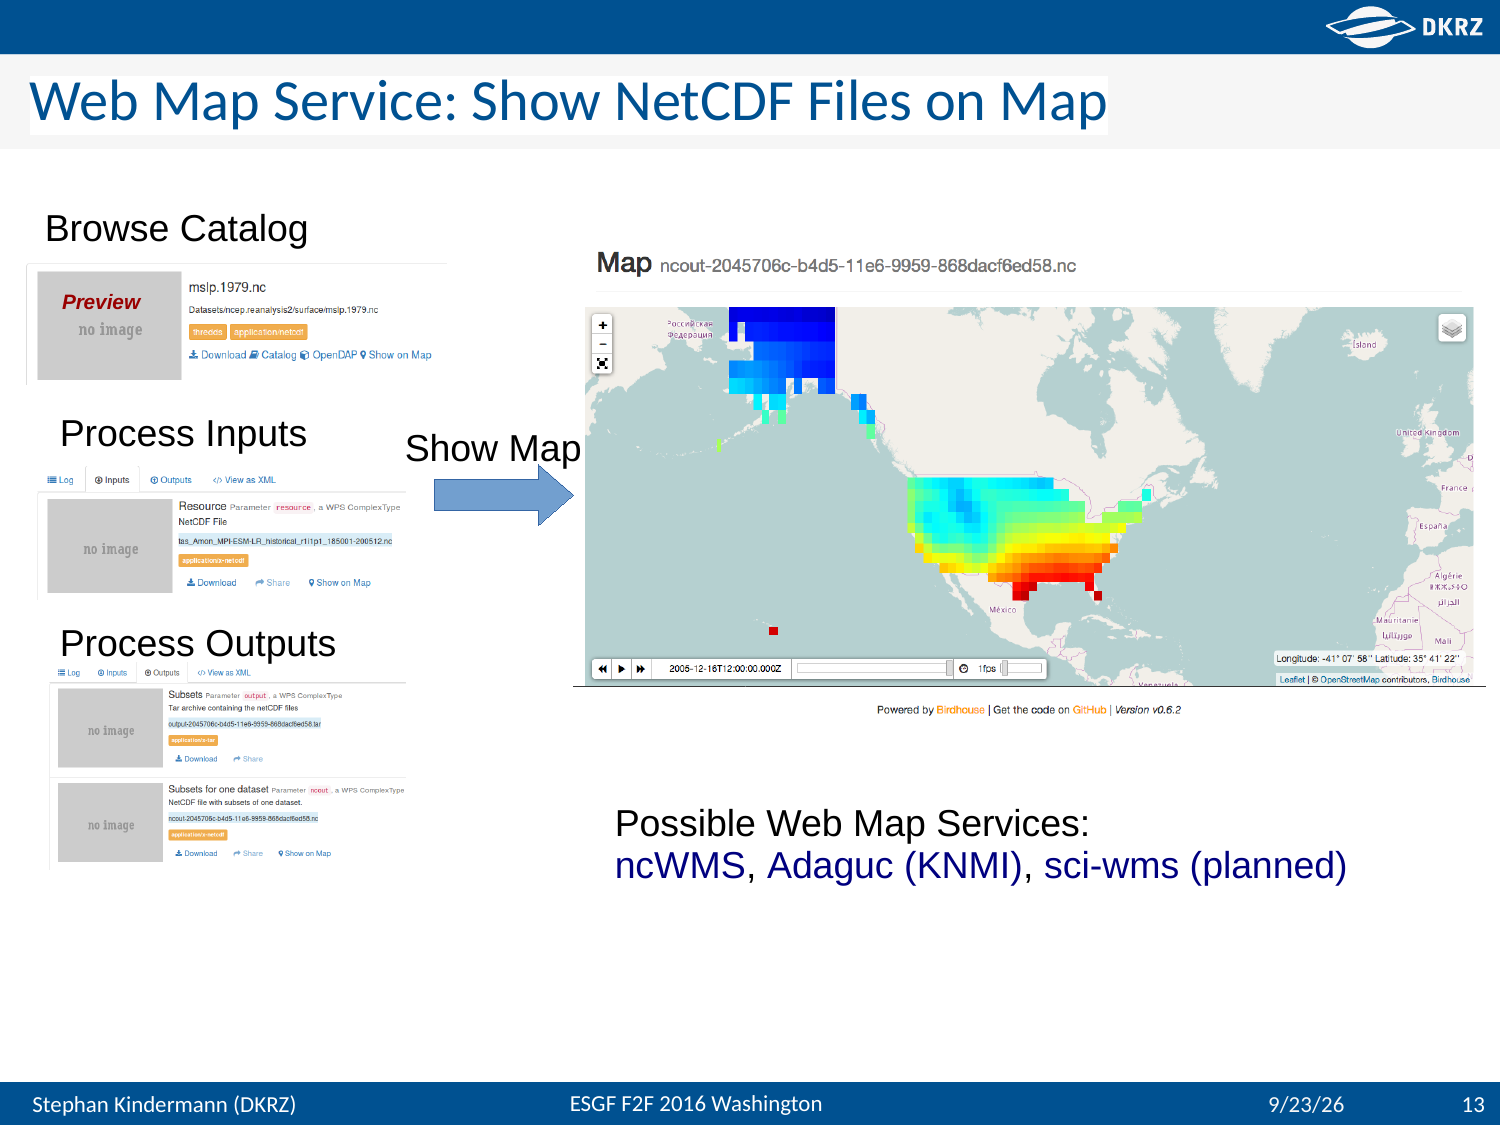

# Web Map Service: Show NetCDF Files on Map
Browse Catalog
Preview
Process Inputs
Show Map
Process Outputs
Possible Web Map Services:
ncWMS, Adaguc (KNMI), sci-wms (planned)